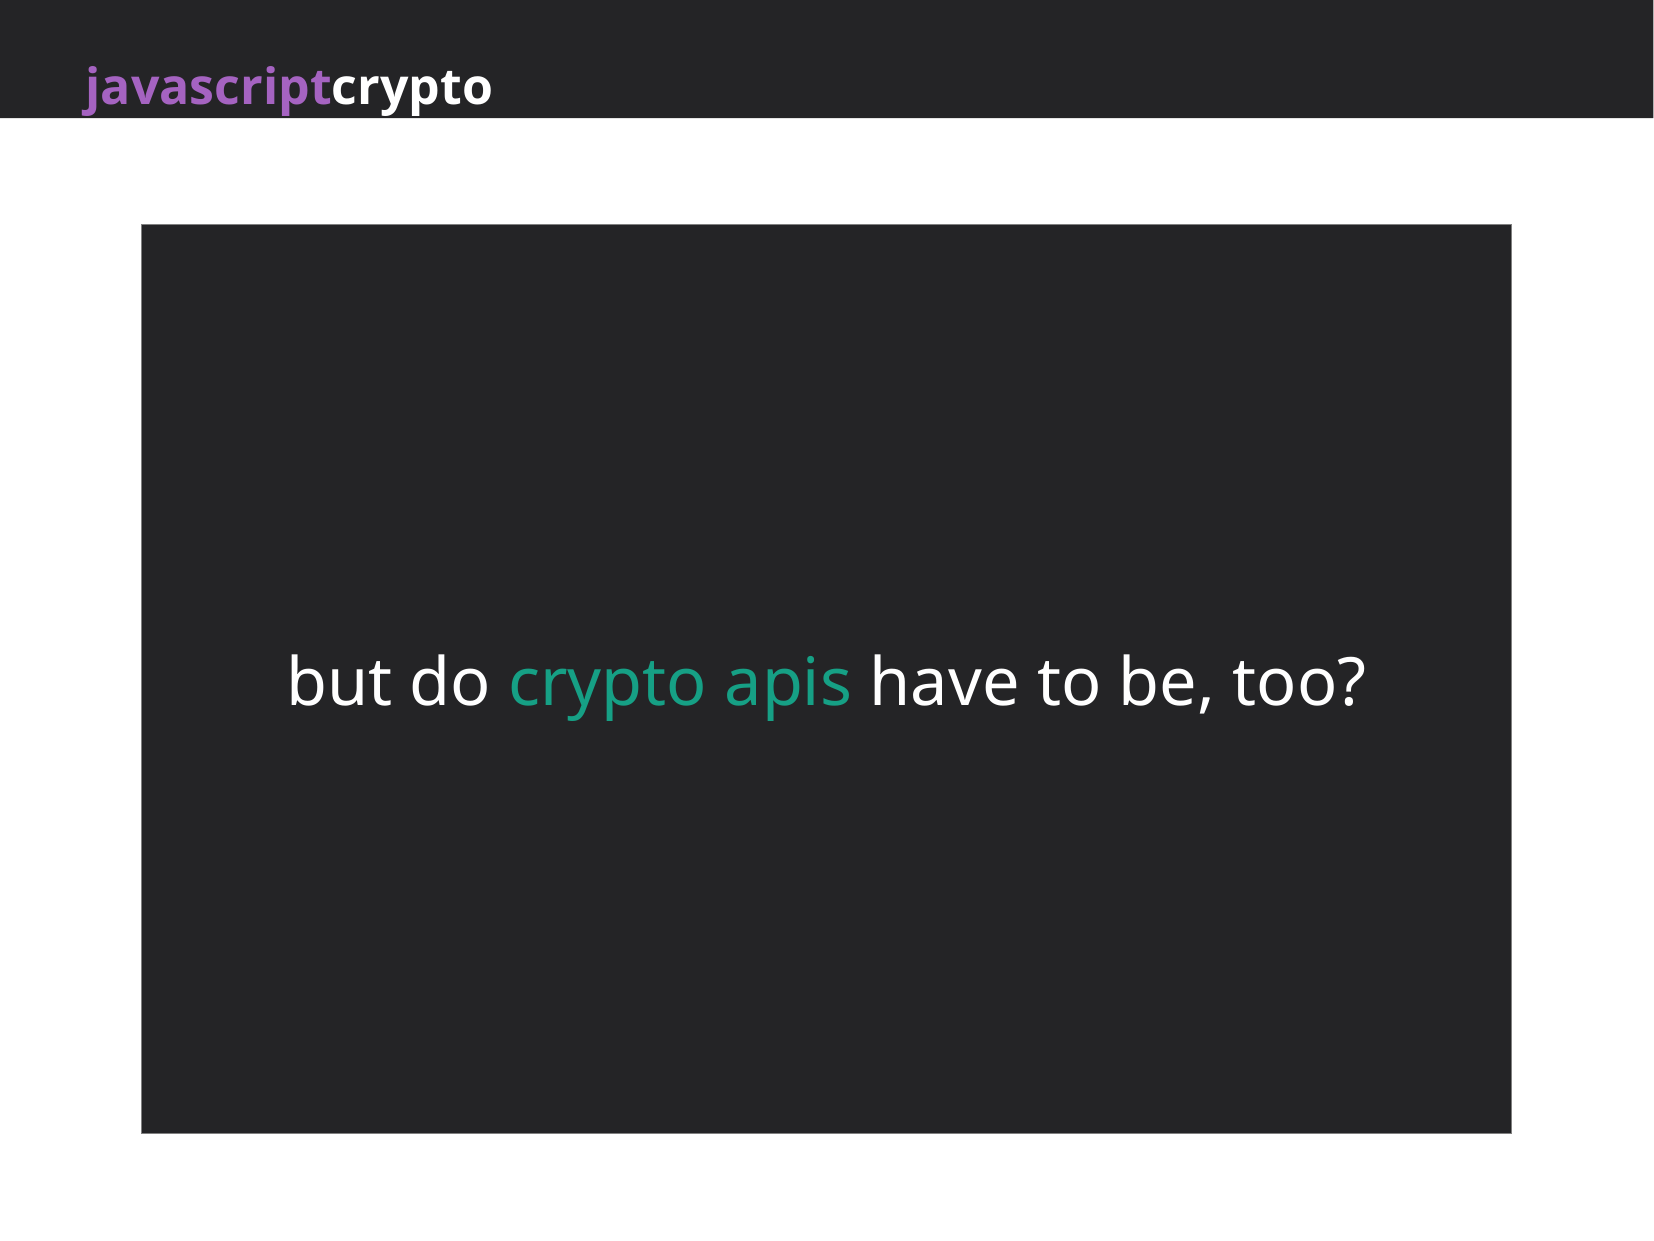

javascriptcrypto
but do crypto apis have to be, too?